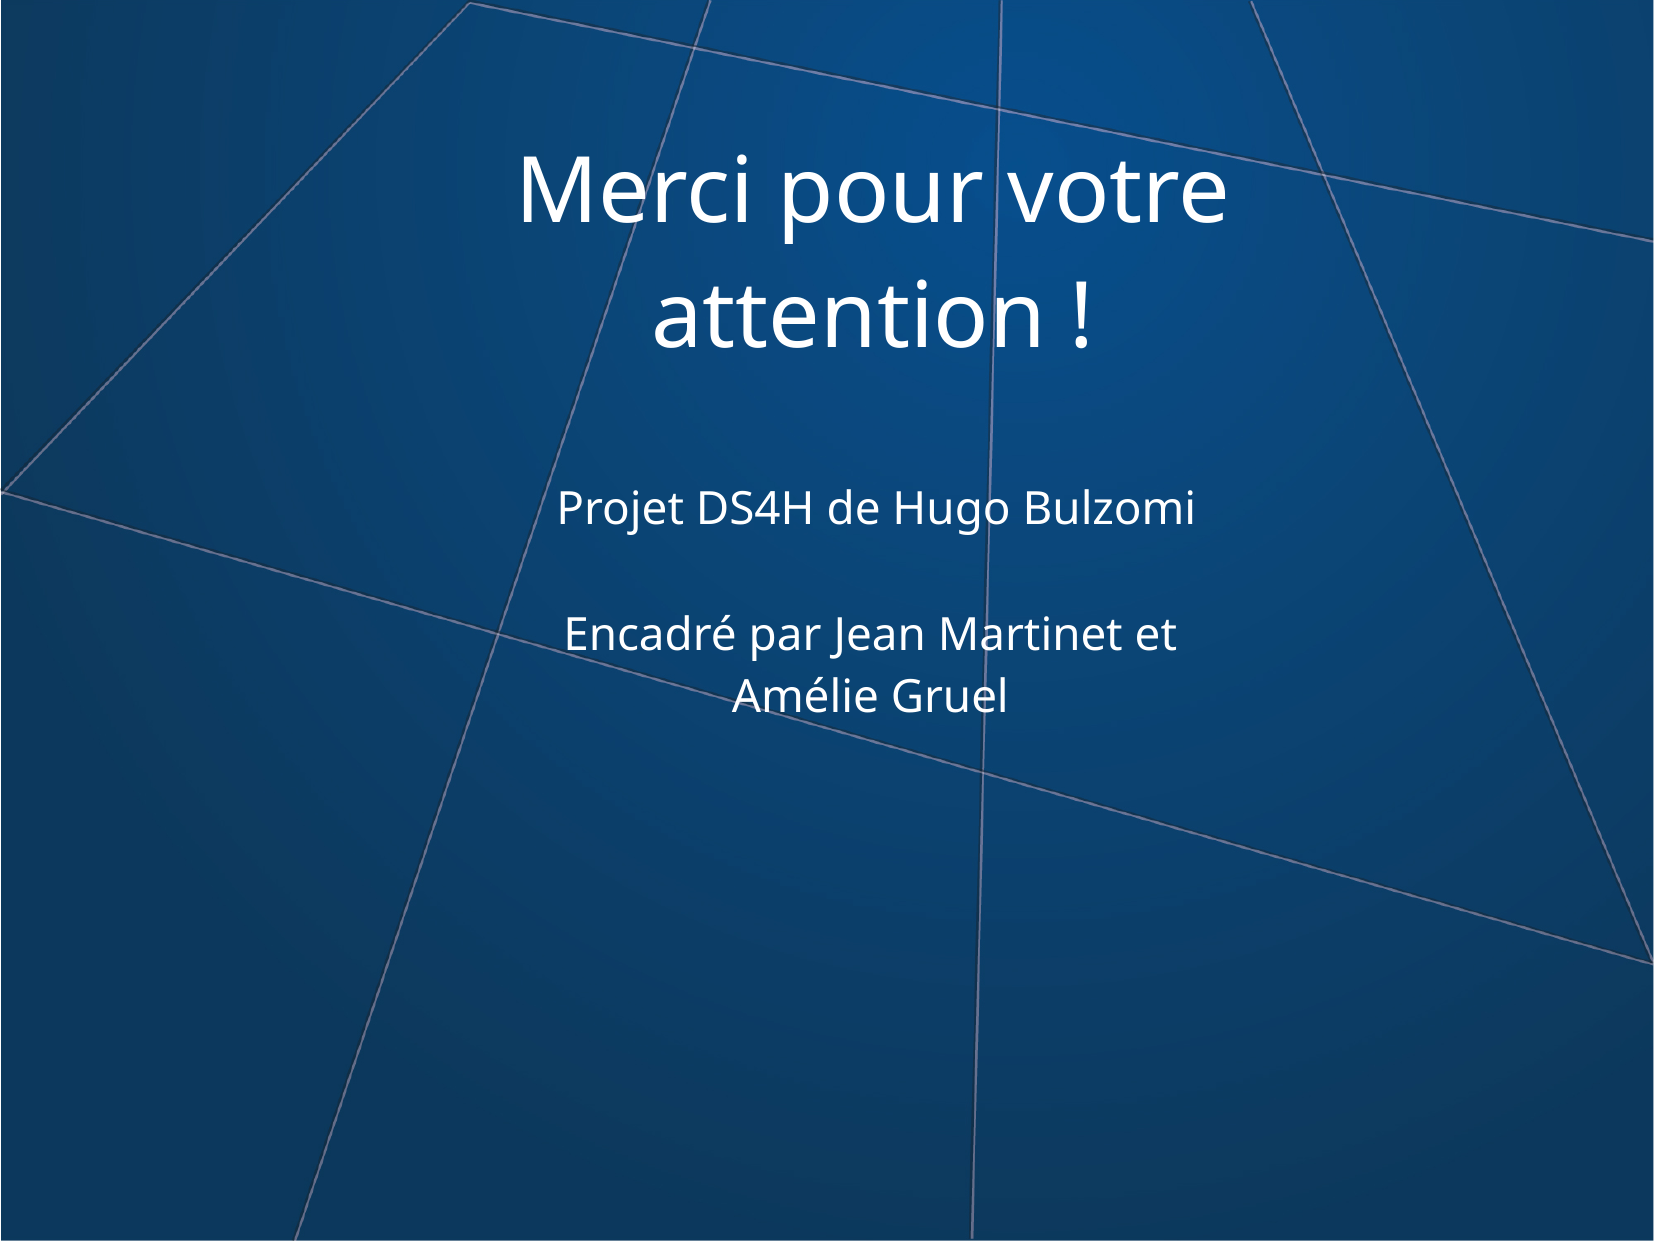

# Merci pour votre attention !
 Projet DS4H de Hugo Bulzomi
Encadré par Jean Martinet et Amélie Gruel